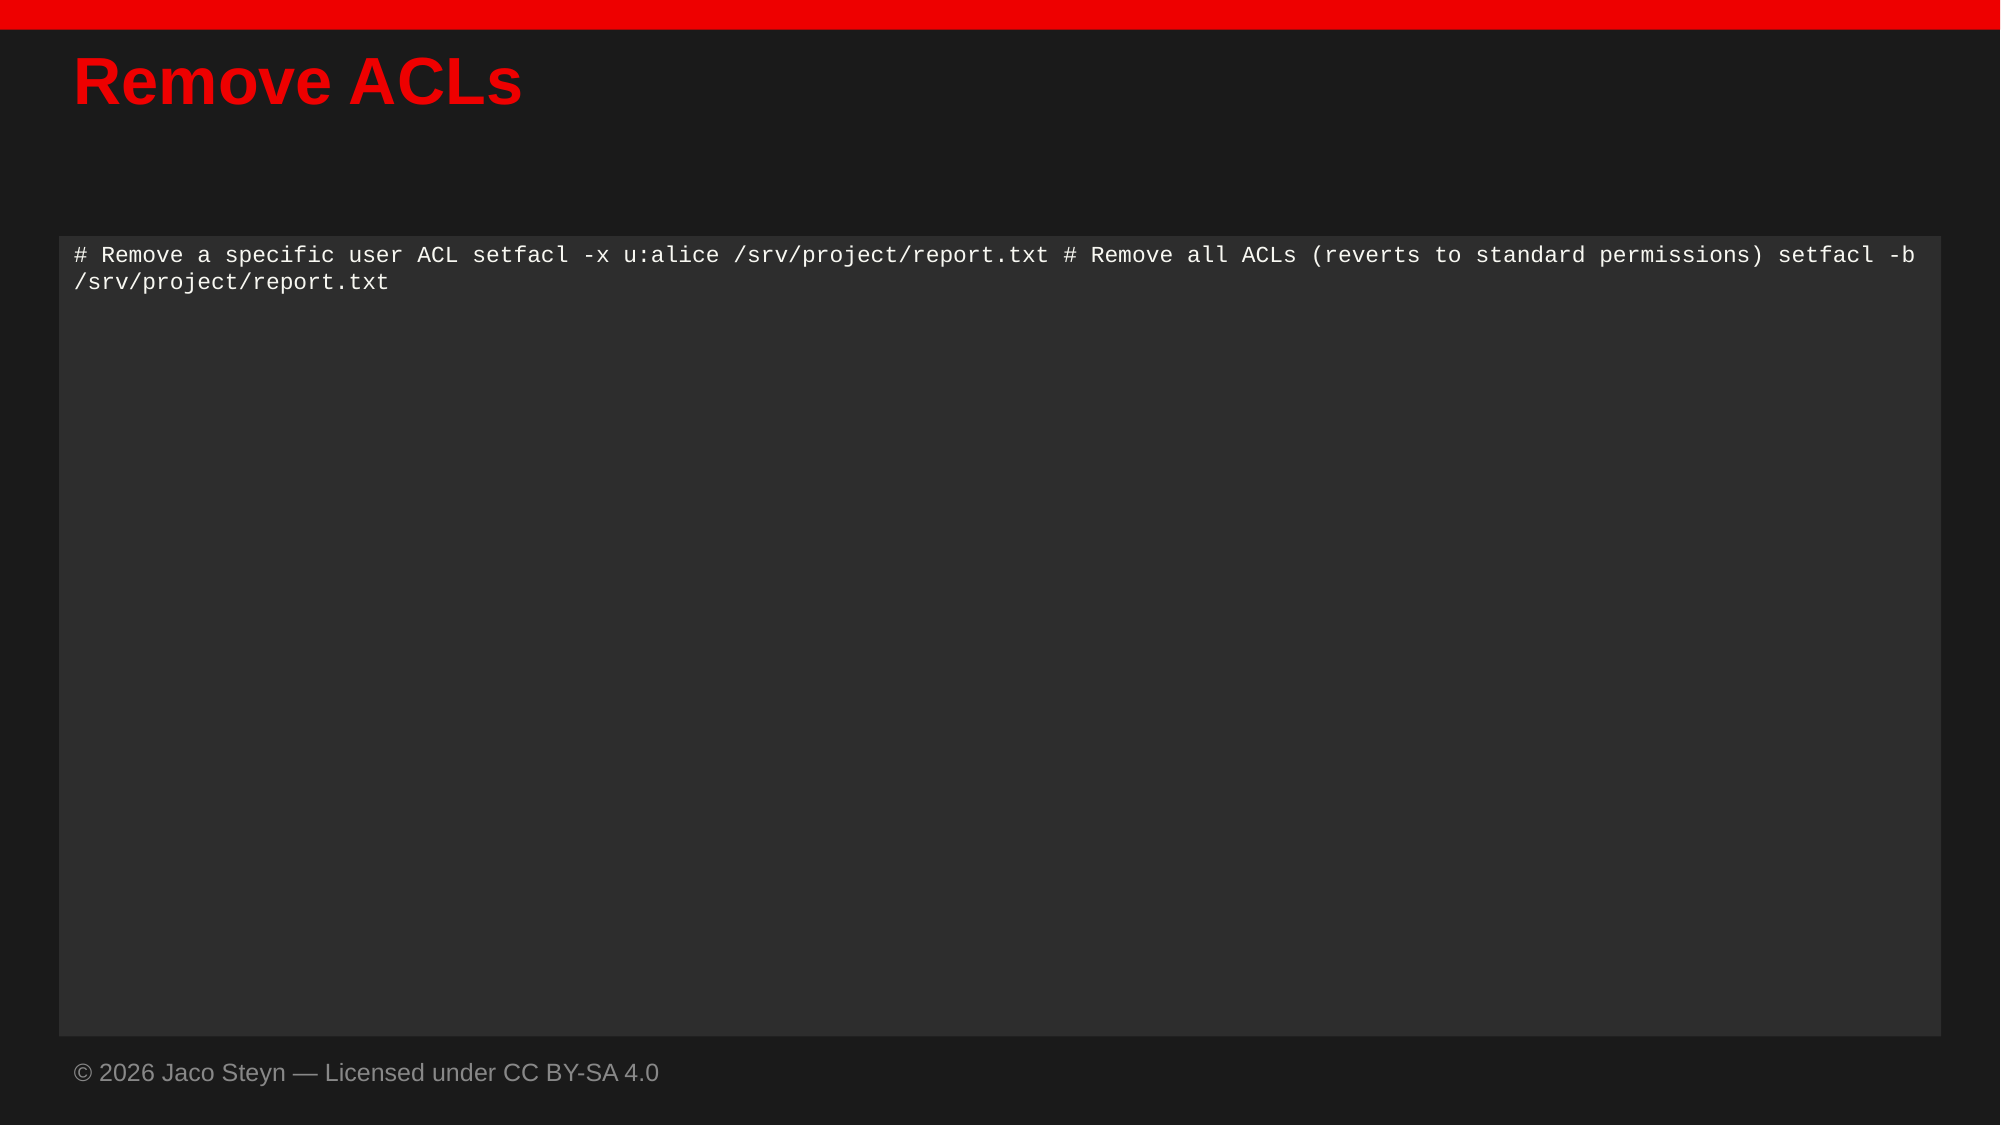

Remove ACLs
# Remove a specific user ACL setfacl -x u:alice /srv/project/report.txt # Remove all ACLs (reverts to standard permissions) setfacl -b /srv/project/report.txt
© 2026 Jaco Steyn — Licensed under CC BY-SA 4.0